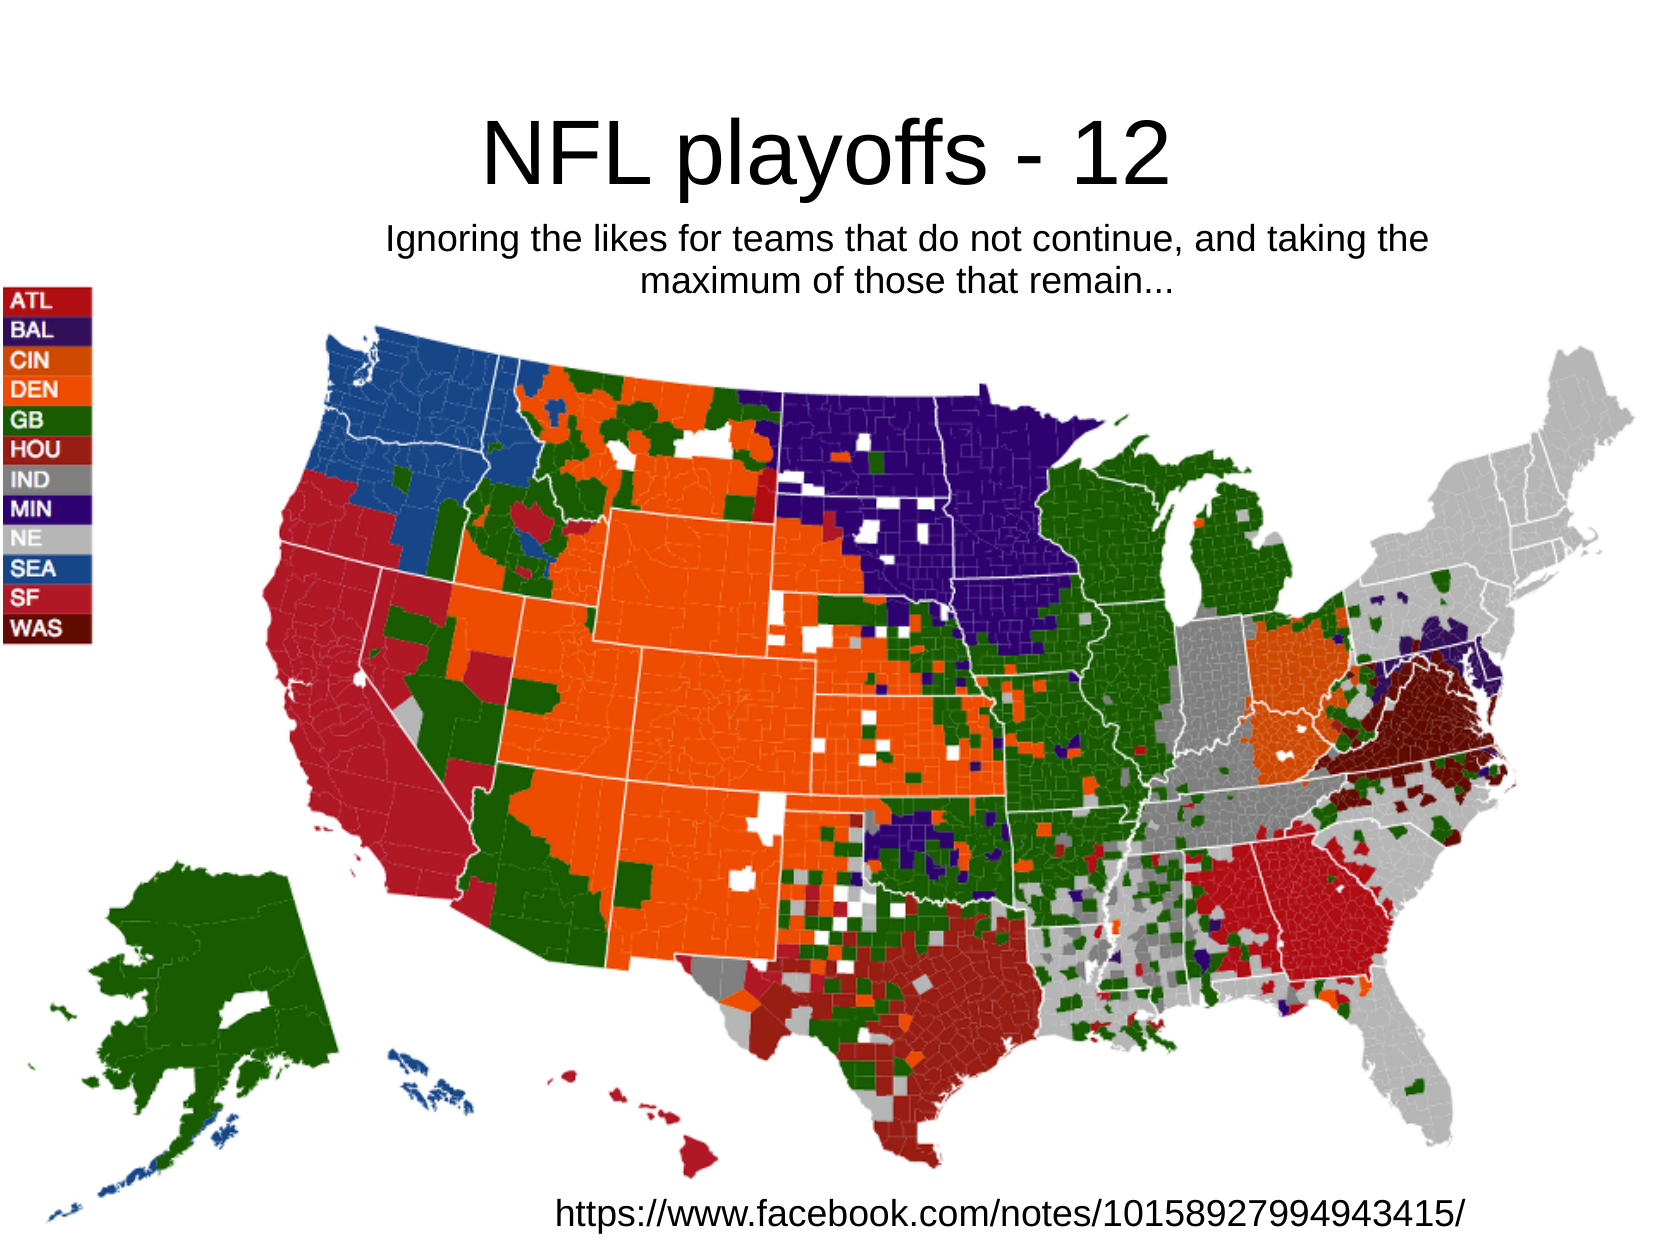

# NFL playoffs - 12
Ignoring the likes for teams that do not continue, and taking the maximum of those that remain...
https://www.facebook.com/notes/10158927994943415/